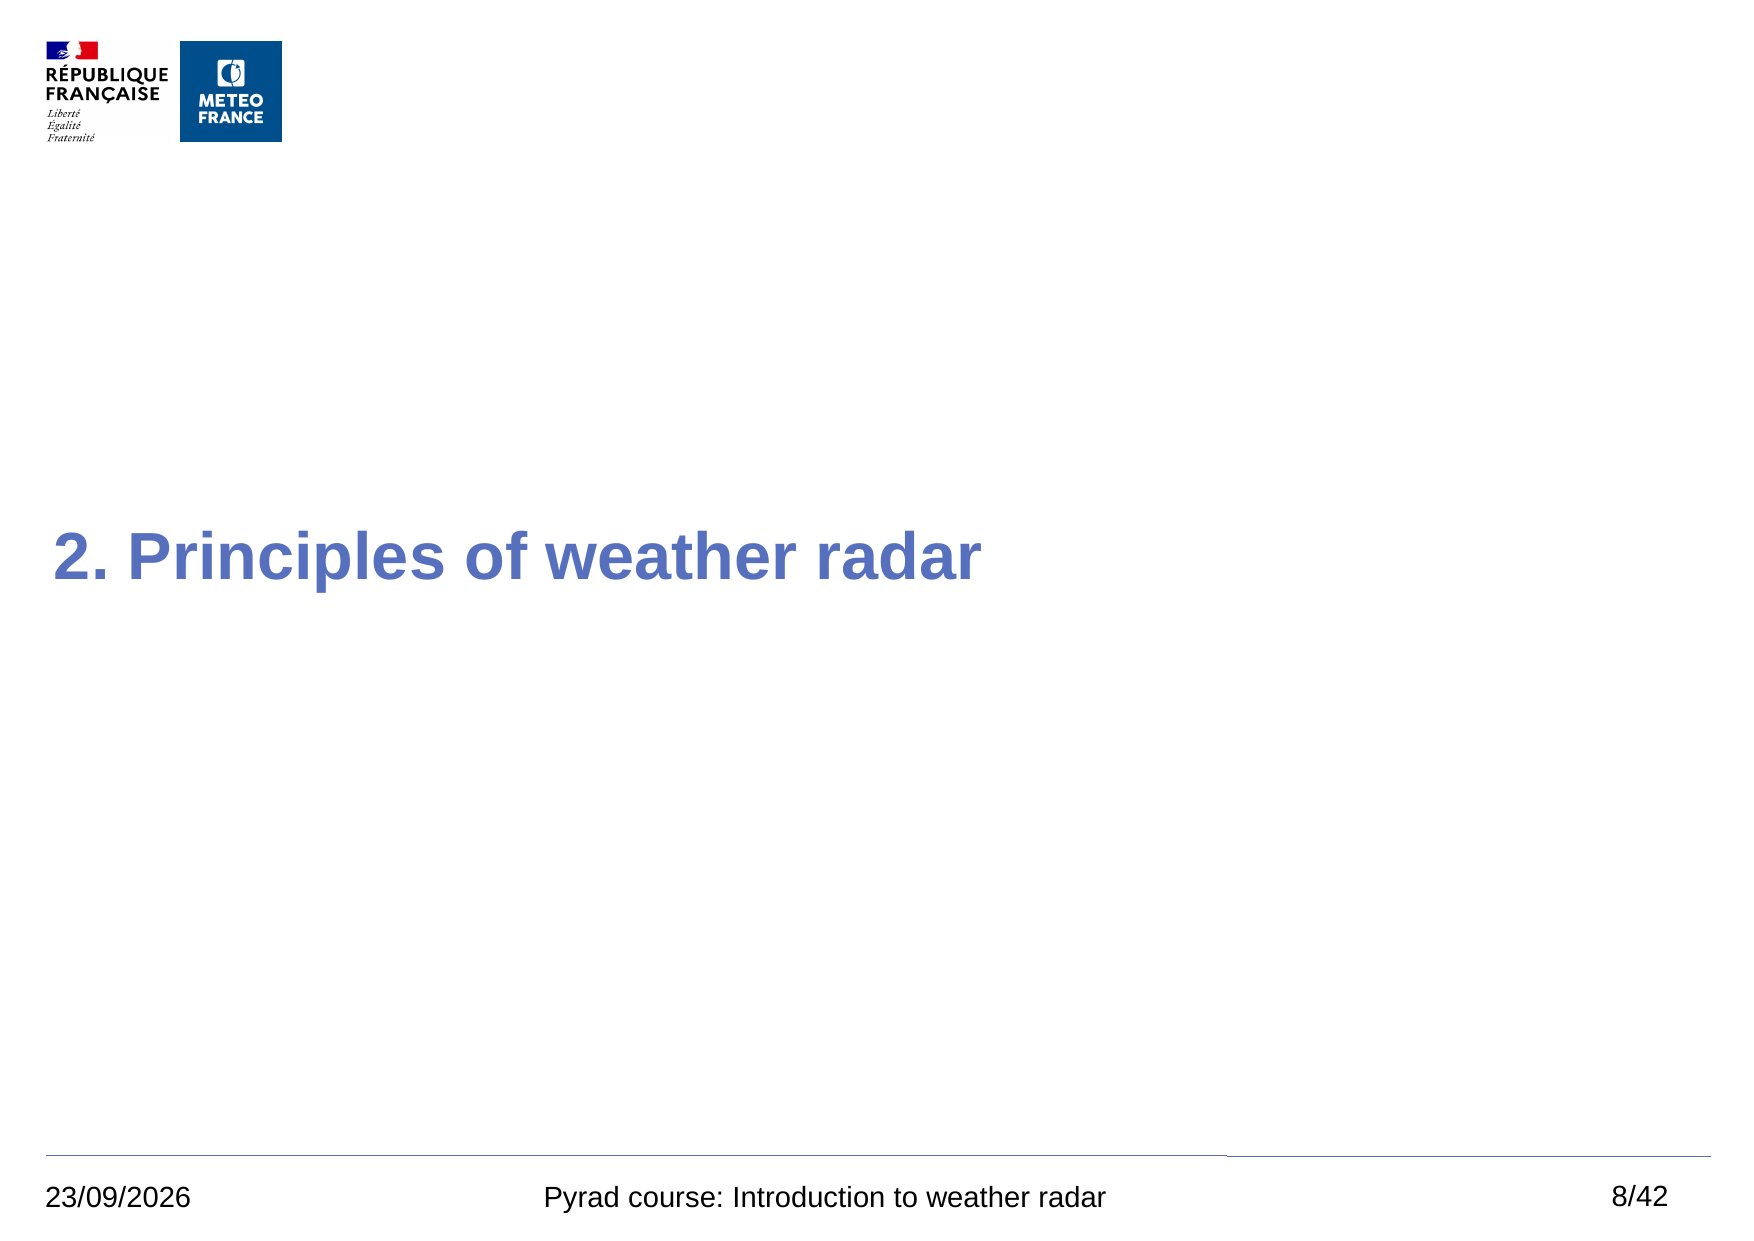

# 2. Principles of weather radar
8
Pyrad course: Introduction to weather radar